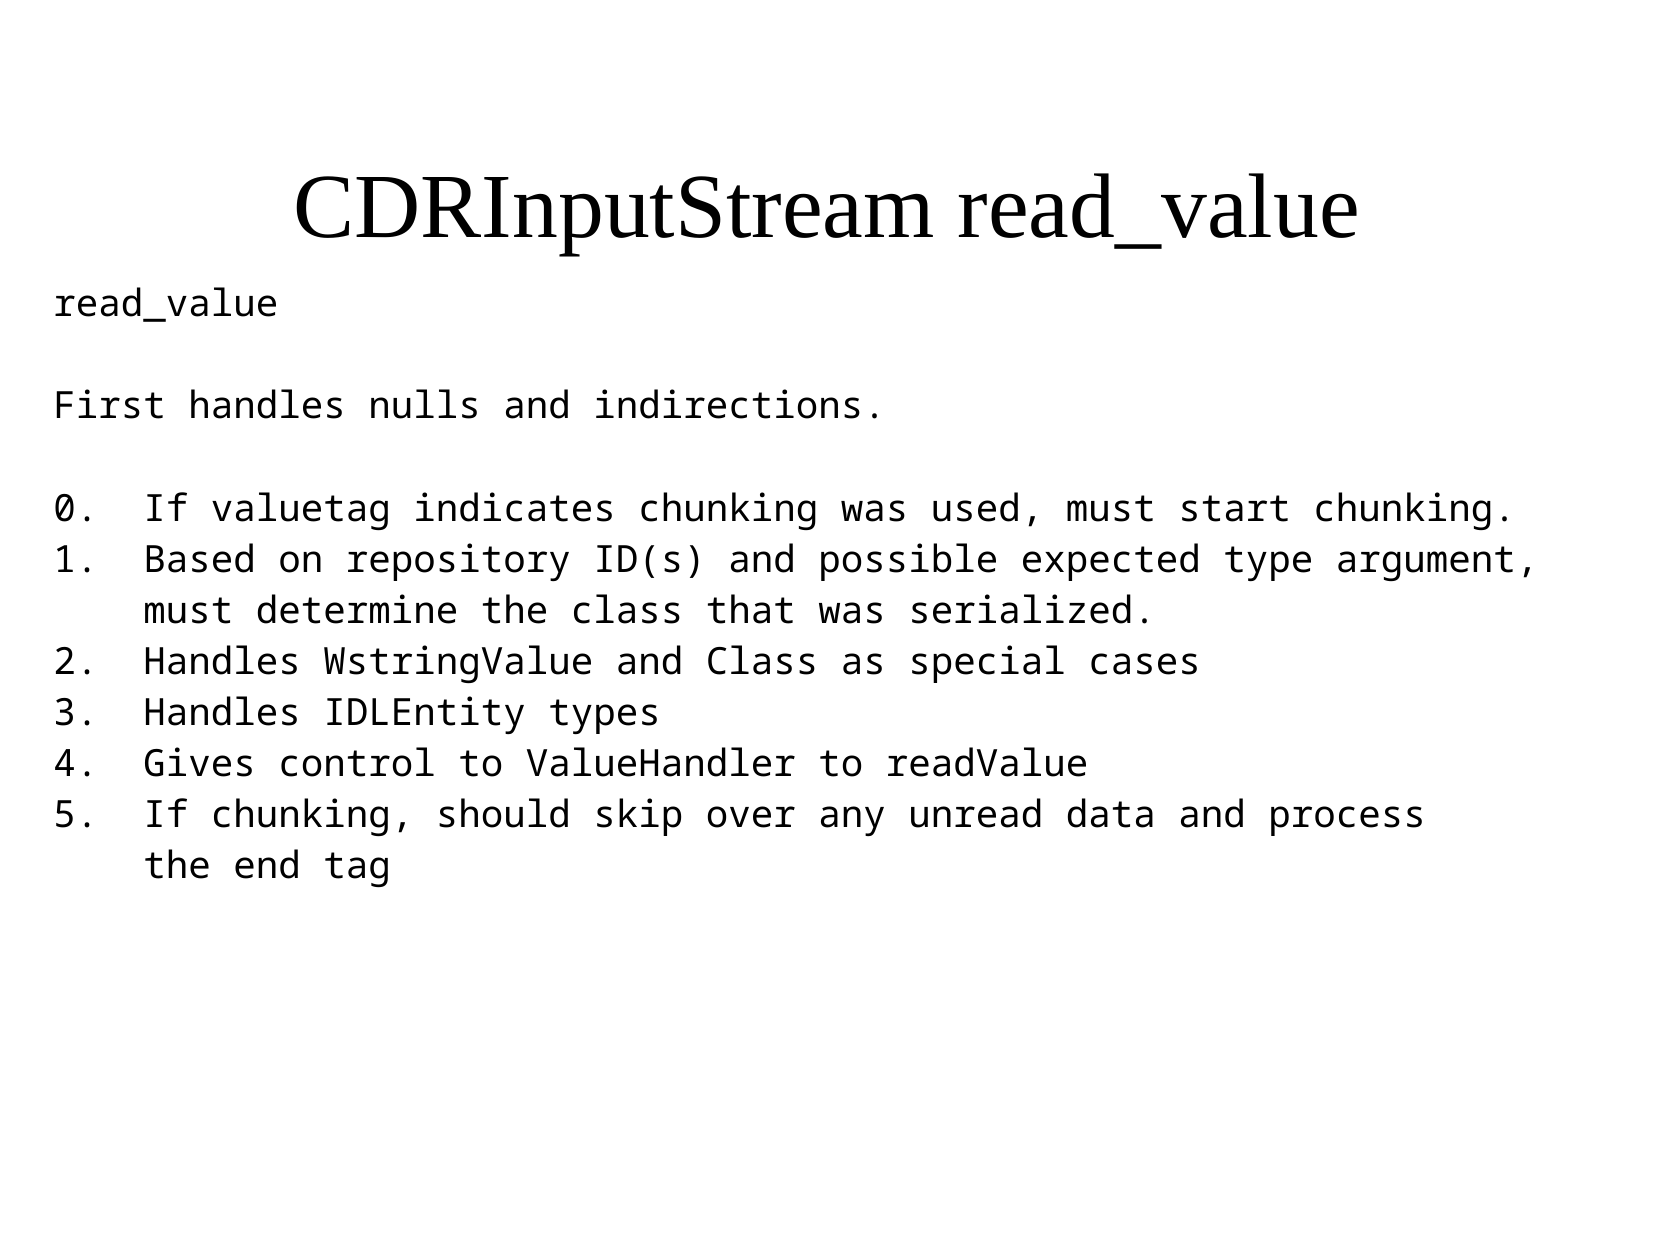

# CDRInputStream read_value
read_value
First handles nulls and indirections.
0. If valuetag indicates chunking was used, must start chunking.
1. Based on repository ID(s) and possible expected type argument,
 must determine the class that was serialized.
2. Handles WstringValue and Class as special cases
3. Handles IDLEntity types
4. Gives control to ValueHandler to readValue
5. If chunking, should skip over any unread data and process
 the end tag